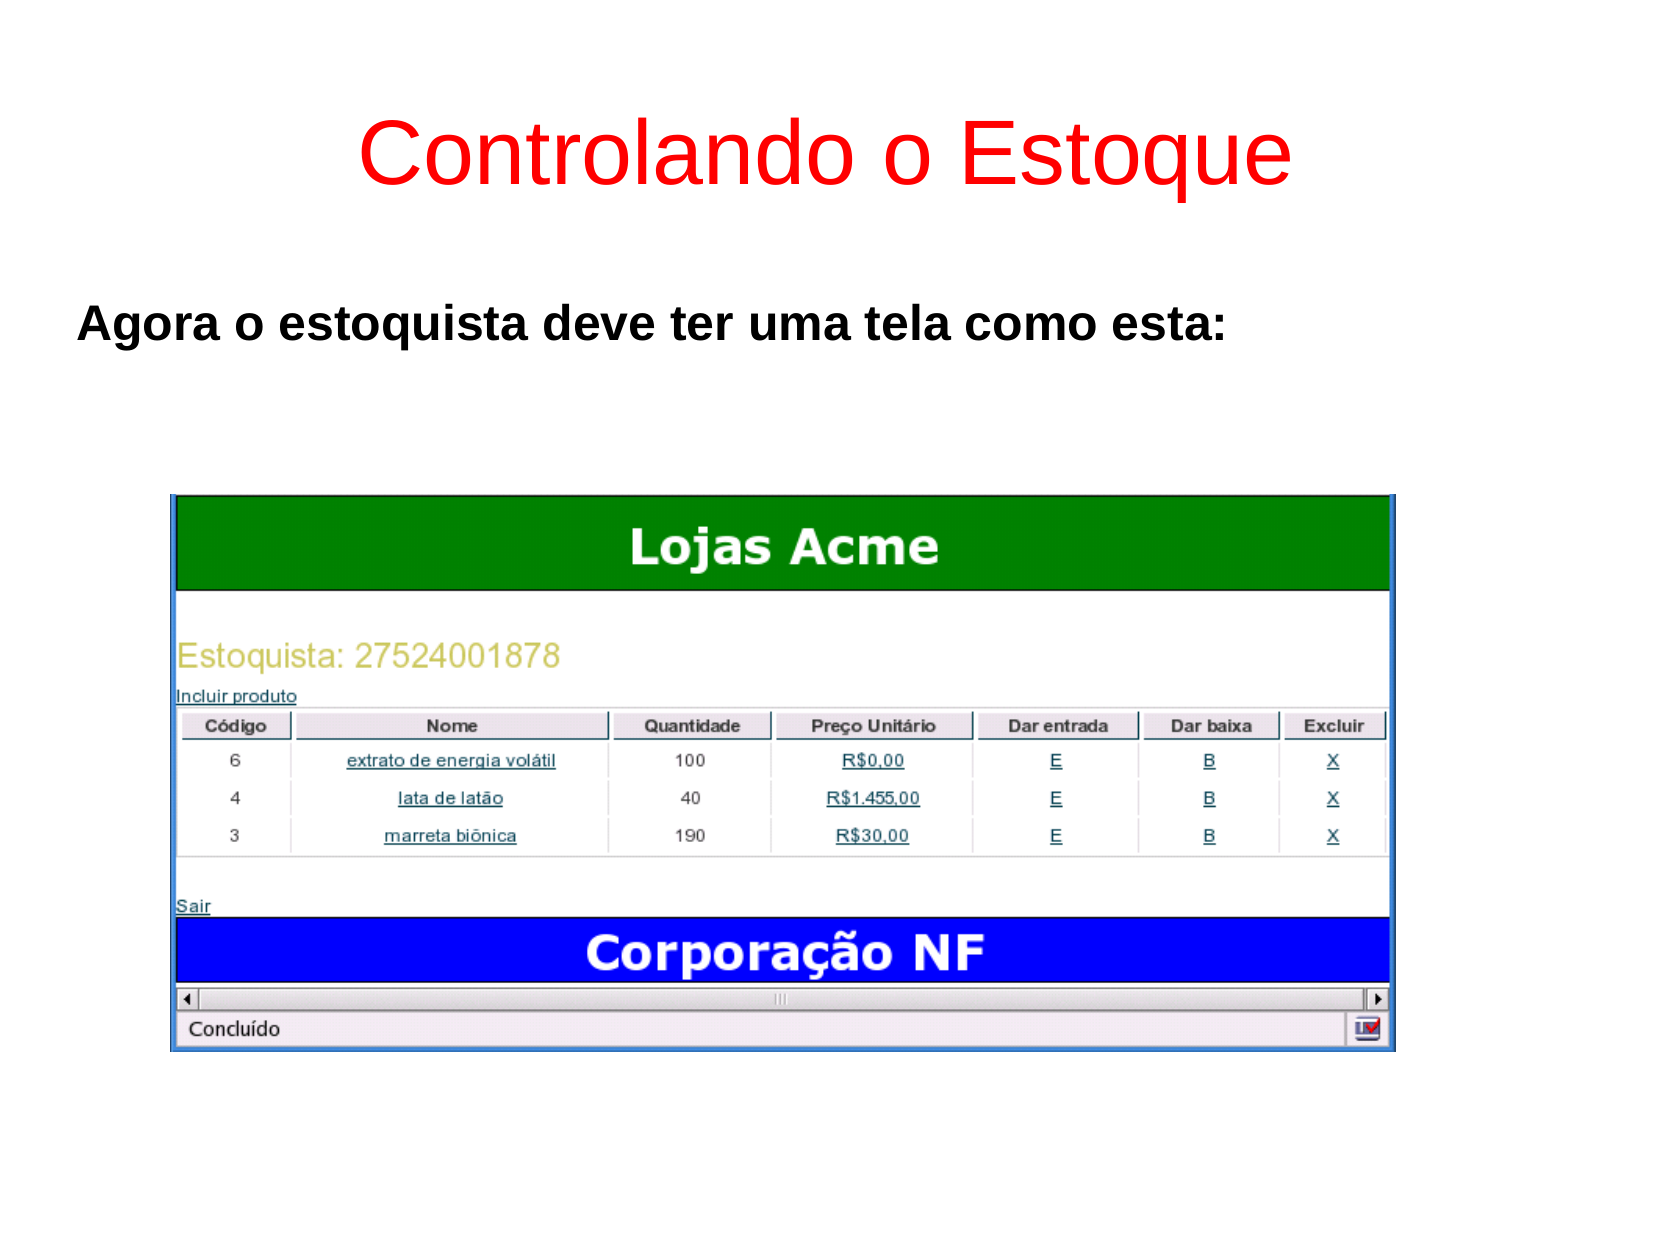

# Controlando o Estoque
Agora o estoquista deve ter uma tela como esta: